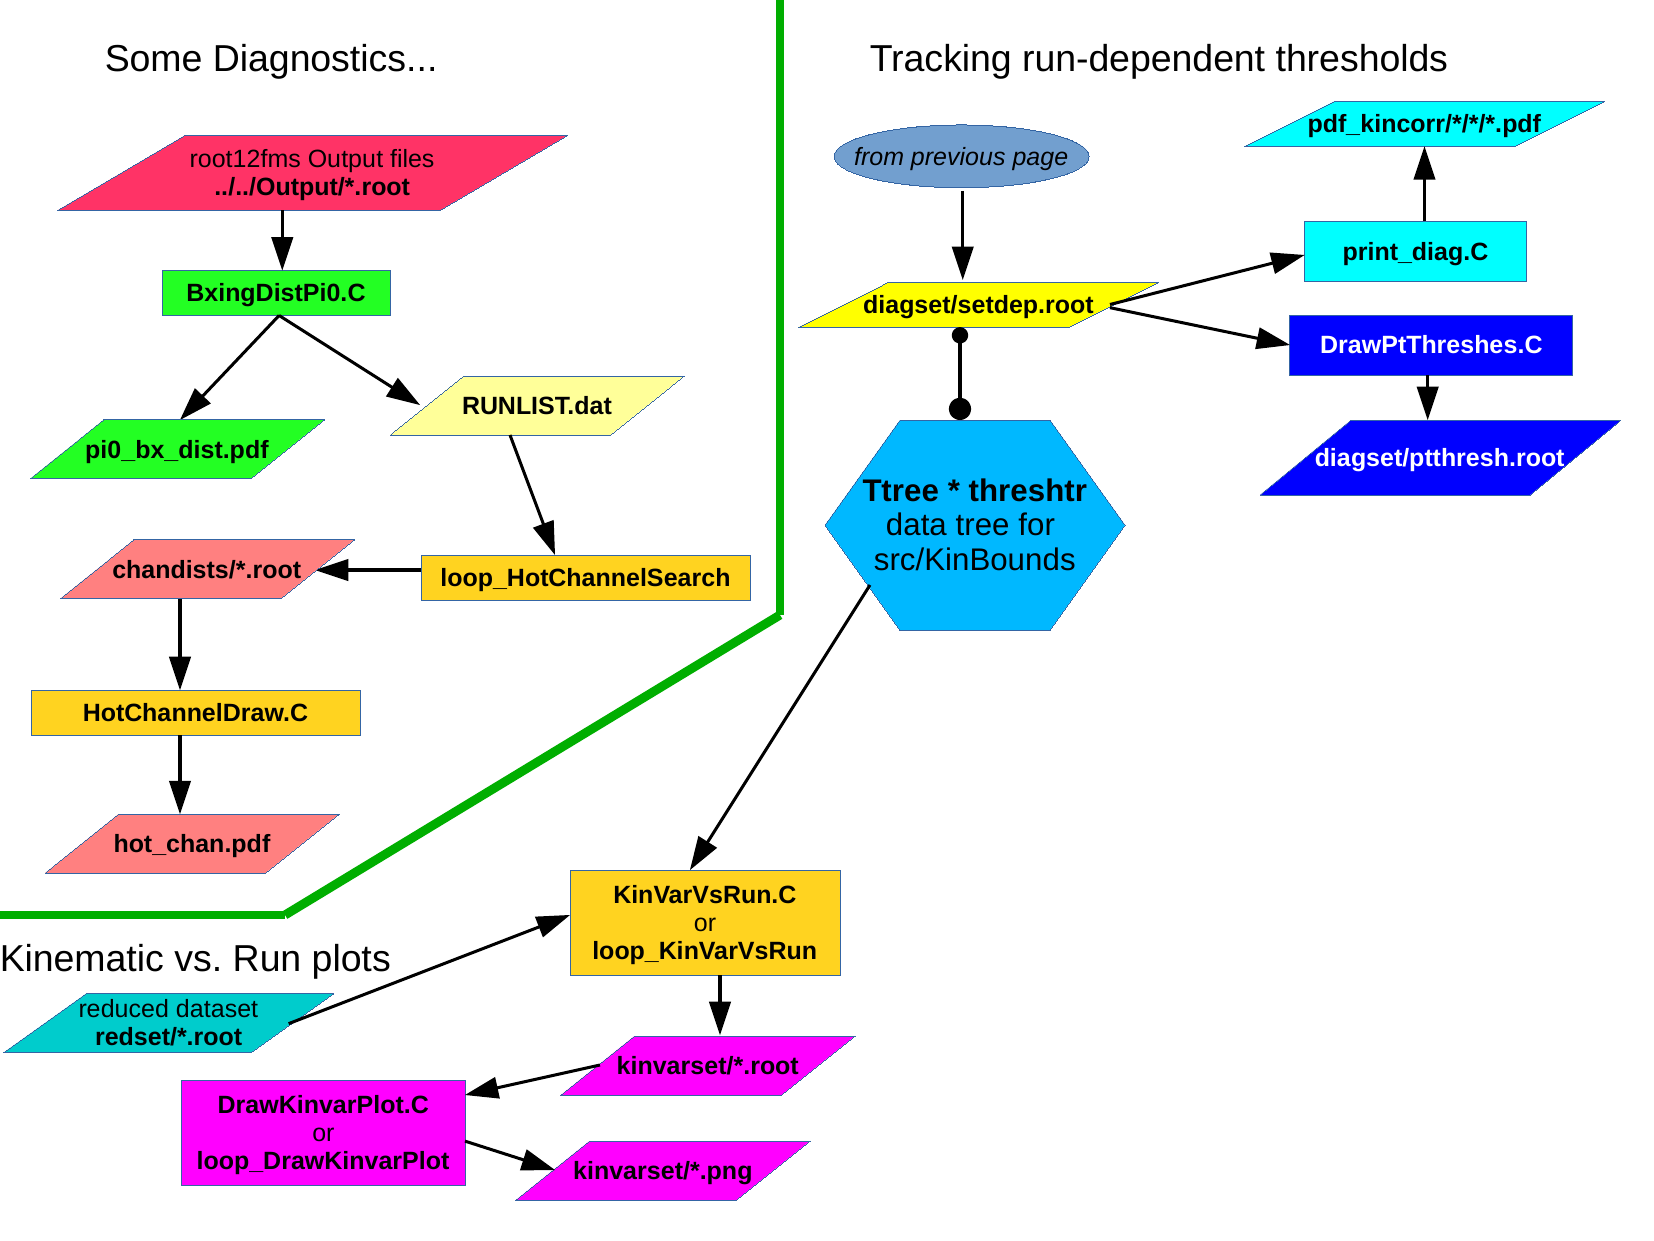

Some Diagnostics...
Tracking run-dependent thresholds
pdf_kincorr/*/*/*.pdf
from previous page
root12fms Output files
../../Output/*.root
print_diag.C
BxingDistPi0.C
diagset/setdep.root
DrawPtThreshes.C
RUNLIST.dat
pi0_bx_dist.pdf
Ttree * threshtr
data tree for
src/KinBounds
diagset/ptthresh.root
chandists/*.root
loop_HotChannelSearch
HotChannelDraw.C
hot_chan.pdf
KinVarVsRun.C
or
loop_KinVarVsRun
Kinematic vs. Run plots
reduced dataset
redset/*.root
kinvarset/*.root
DrawKinvarPlot.C
or
loop_DrawKinvarPlot
kinvarset/*.png